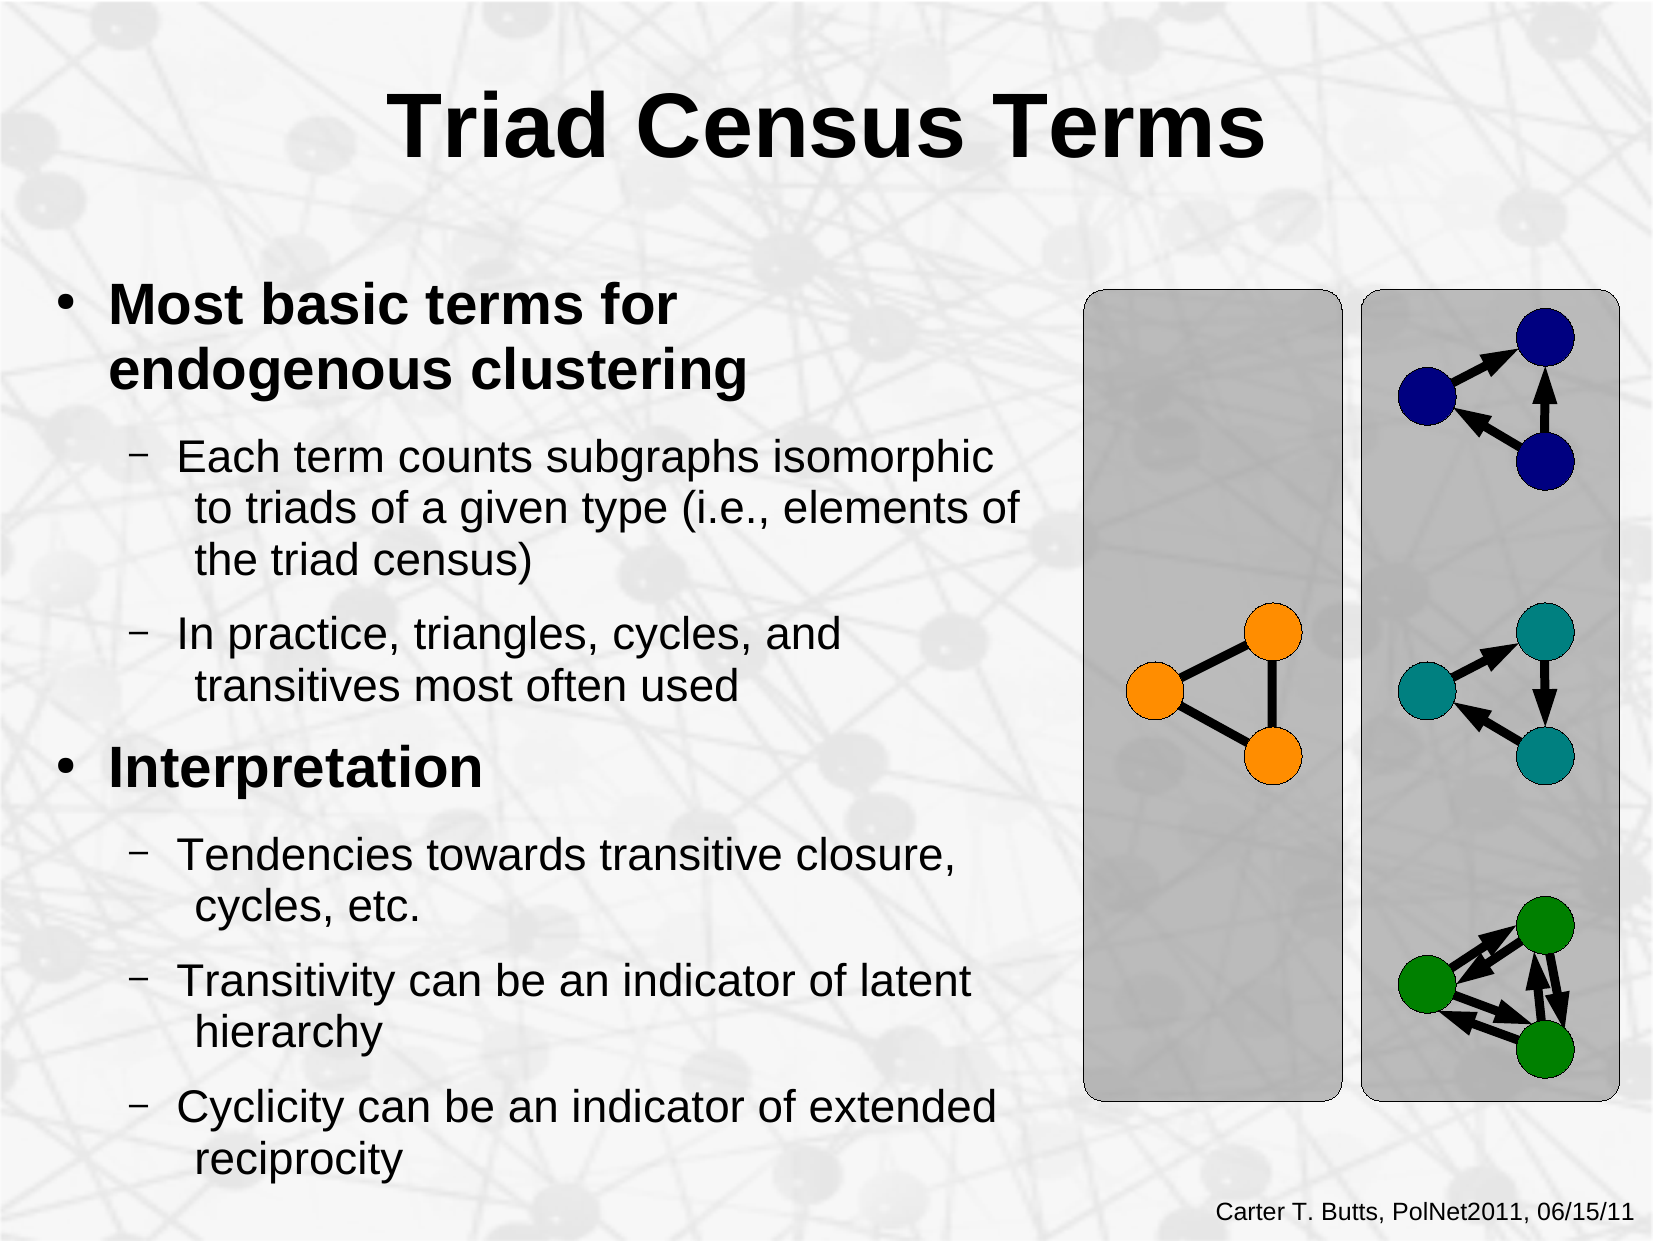

# Triad Census Terms
Most basic terms for endogenous clustering
Each term counts subgraphs isomorphic to triads of a given type (i.e., elements of the triad census)
In practice, triangles, cycles, and transitives most often used
Interpretation
Tendencies towards transitive closure, cycles, etc.
Transitivity can be an indicator of latent hierarchy
Cyclicity can be an indicator of extended reciprocity